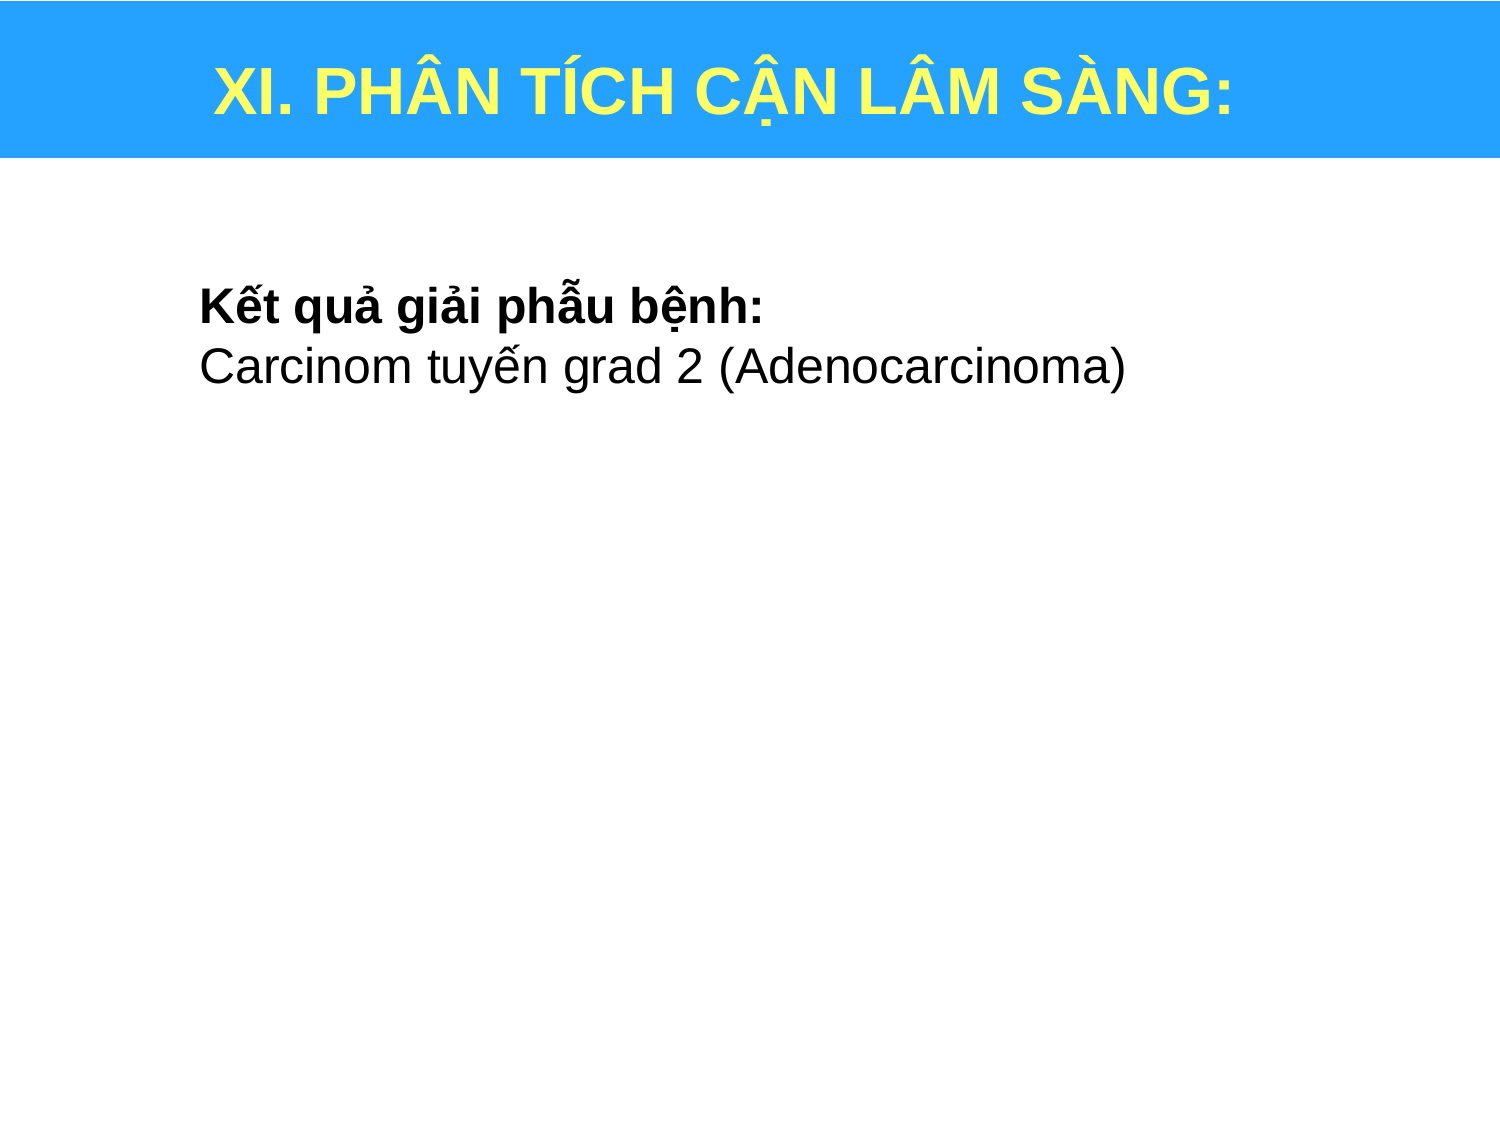

# XI. PHÂN TÍCH CẬN LÂM SÀNG:
Kết quả giải phẫu bệnh:
Carcinom tuyến grad 2 (Adenocarcinoma)